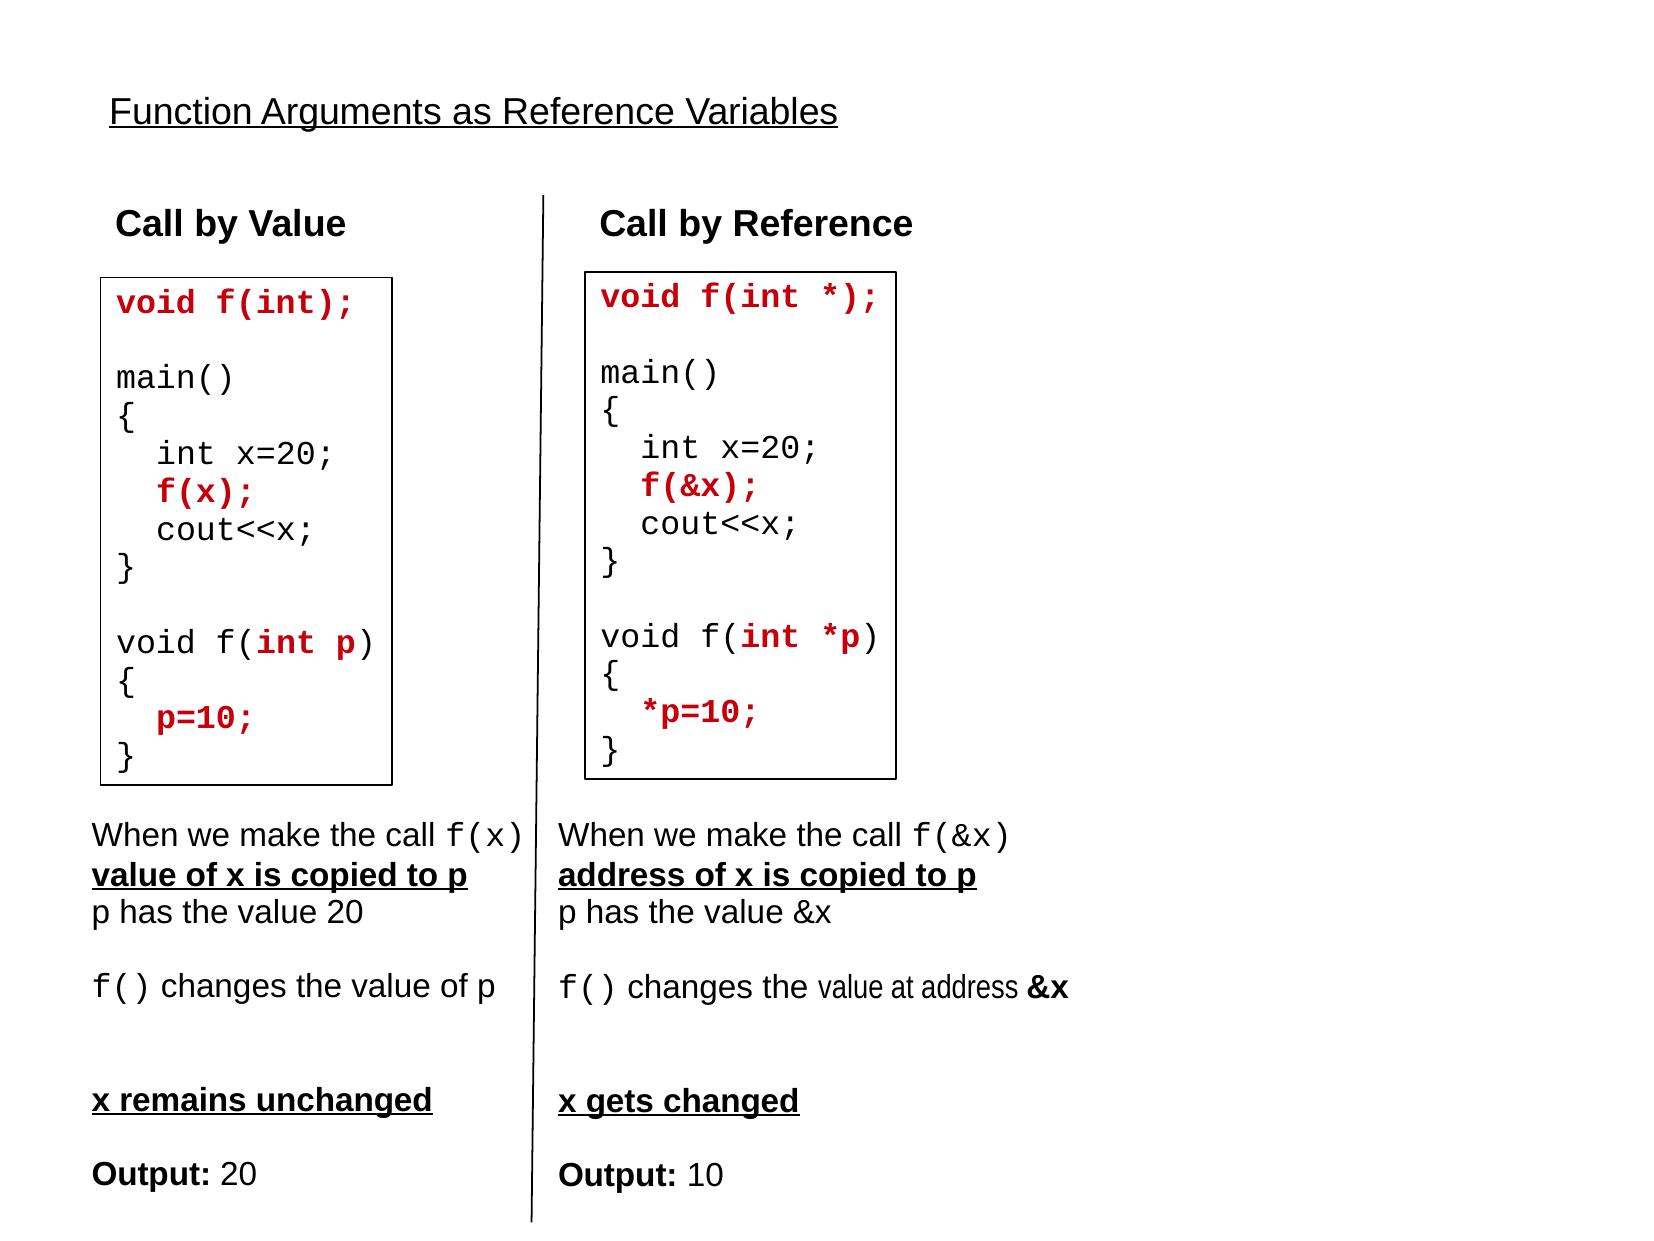

Function Arguments as Reference Variables
Call by Value
Call by Reference
void f(int *);
main()
{
 int x=20;
 f(&x);
 cout<<x;
}
void f(int *p)
{
 *p=10;
}
void f(int);
main()
{
 int x=20;
 f(x);
 cout<<x;
}
void f(int p)
{
 p=10;
}
When we make the call f(x)
value of x is copied to p
p has the value 20
f() changes the value of p
x remains unchanged
Output: 20
When we make the call f(&x)
address of x is copied to p
p has the value &x
f() changes the value at address &x
x gets changed
Output: 10